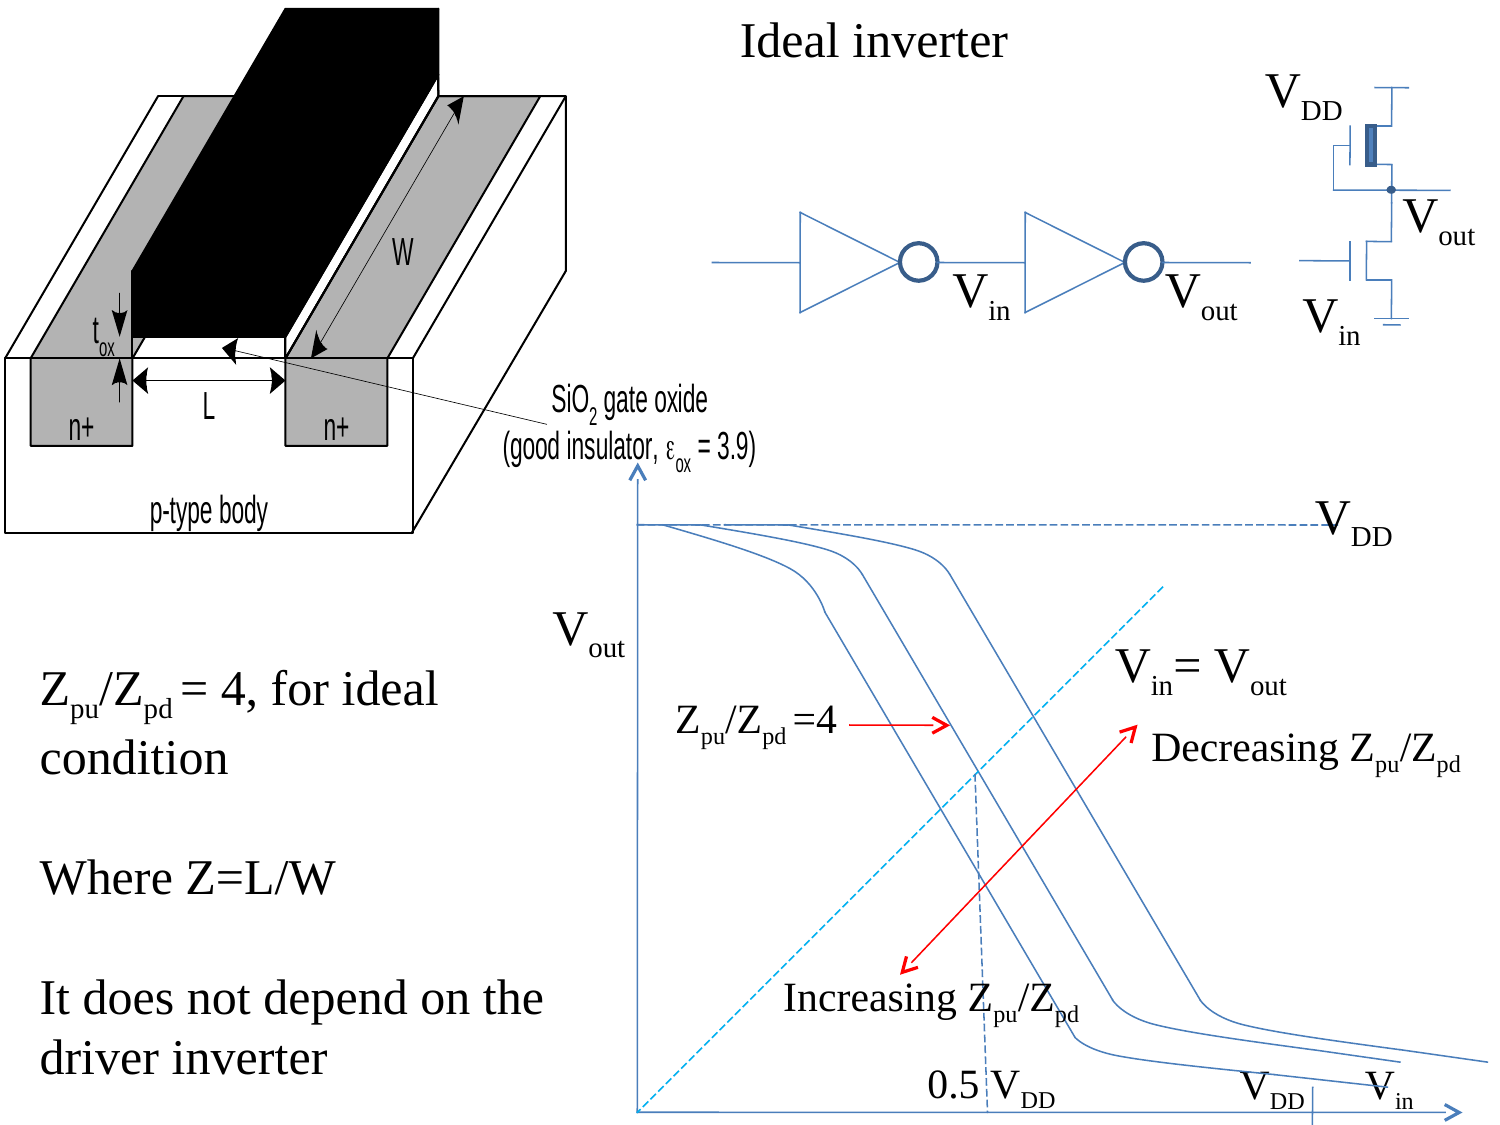

Ideal inverter
VDD
Vout
Vin
Vout
Vin
VDD
Vout
Vin= Vout
Zpu/Zpd = 4, for ideal condition
Where Z=L/W
It does not depend on the driver inverter
Zpu/Zpd =4
Decreasing Zpu/Zpd
Increasing Zpu/Zpd
0.5 VDD
VDD
Vin